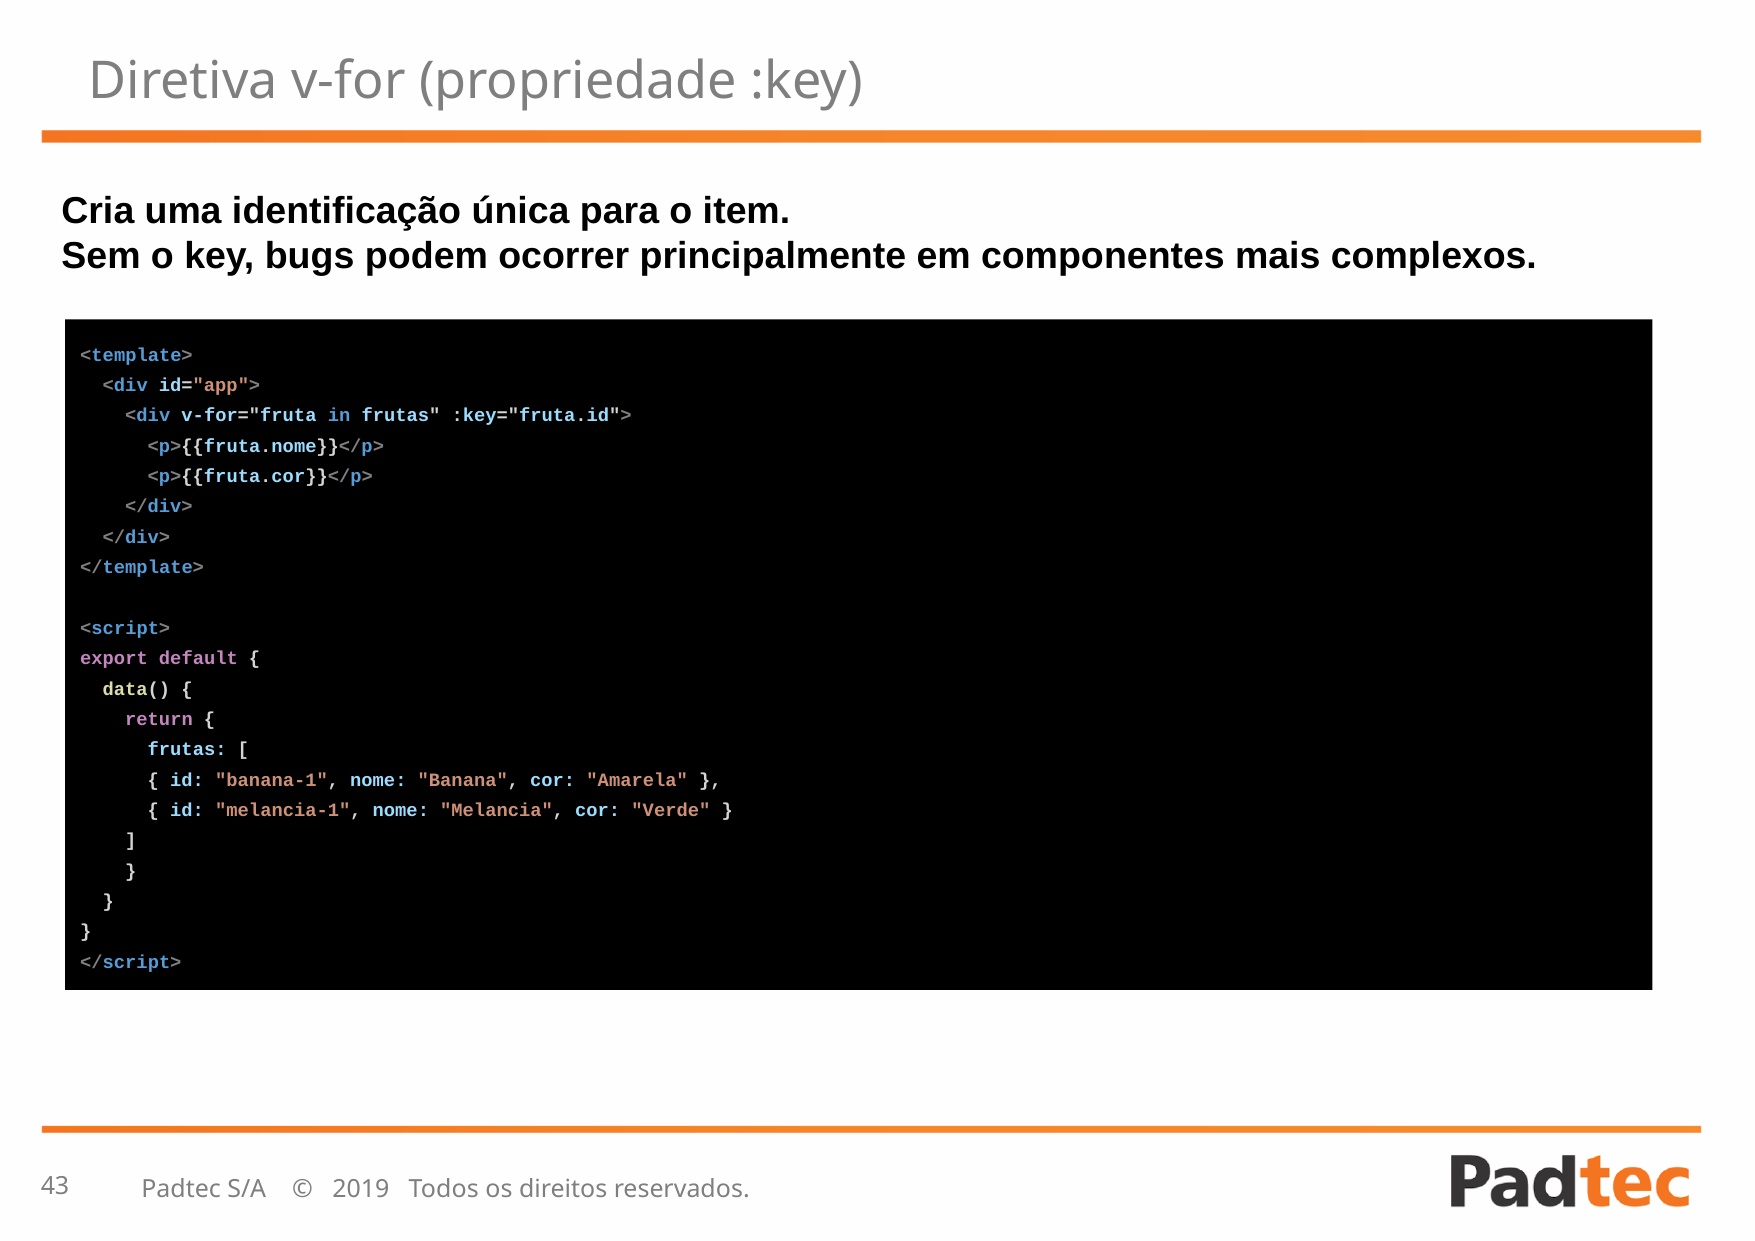

# Diretiva v-for (propriedade :key)
Cria uma identificação única para o item.
Sem o key, bugs podem ocorrer principalmente em componentes mais complexos.
<template>
 <div id="app">
 <div v-for="fruta in frutas" :key="fruta.id">
 <p>{{fruta.nome}}</p>
 <p>{{fruta.cor}}</p>
 </div>
 </div>
</template>
<script>
export default {
 data() {
 return {
 frutas: [
 { id: "banana-1", nome: "Banana", cor: "Amarela" },
 { id: "melancia-1", nome: "Melancia", cor: "Verde" }
 ]
 }
 }
}
</script>